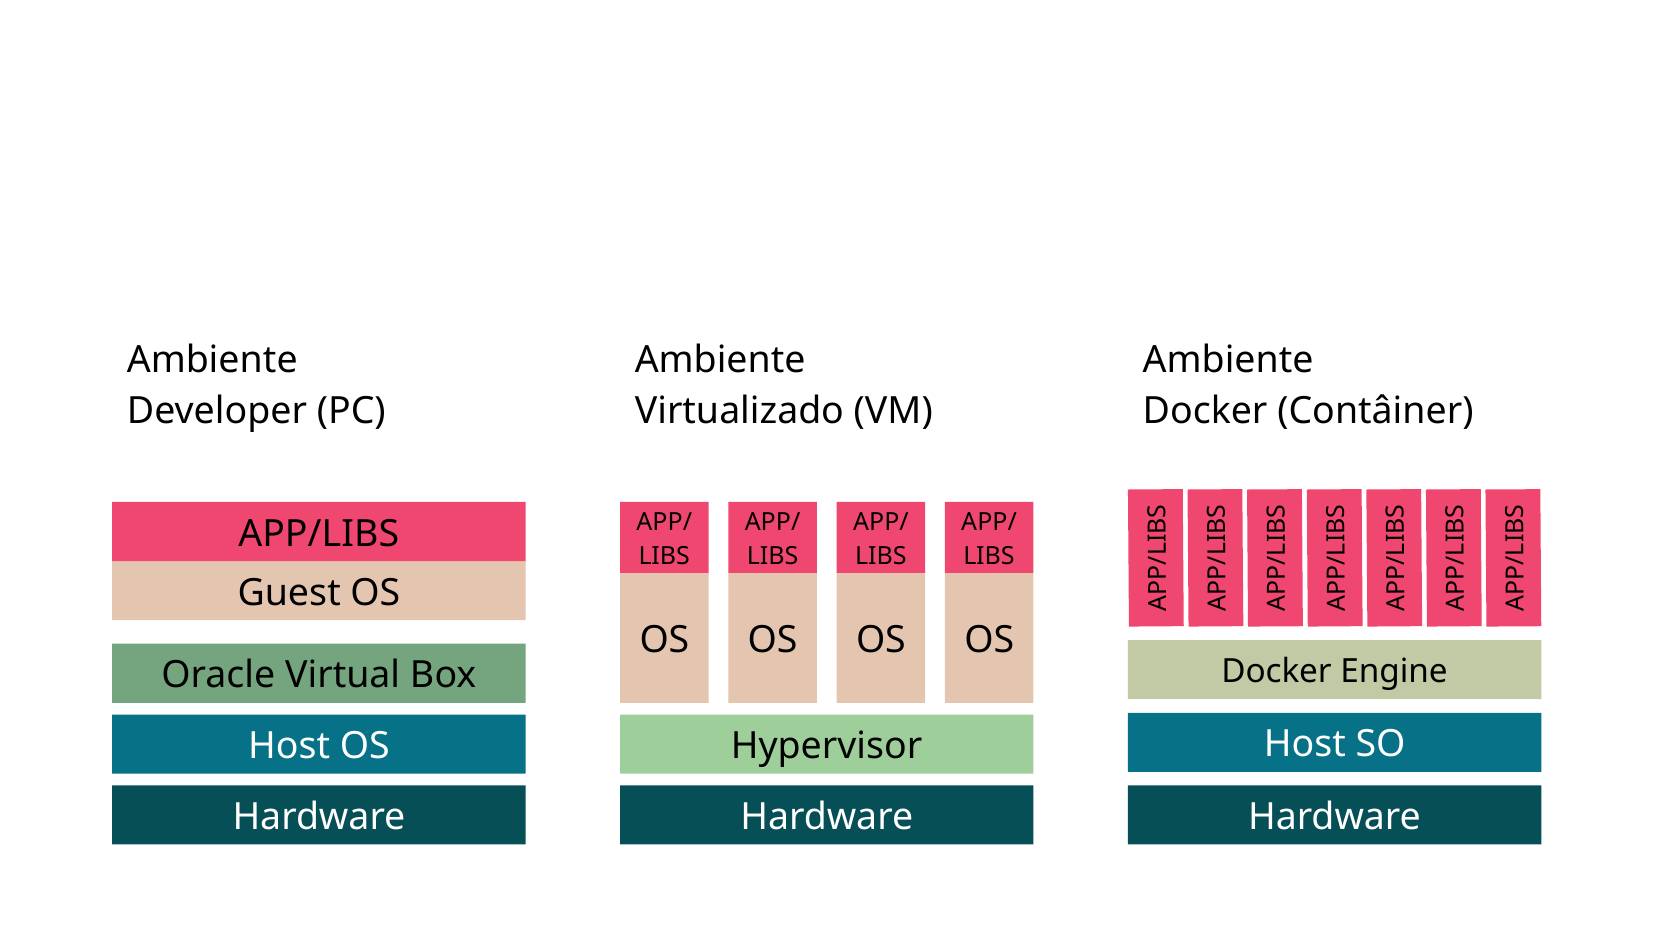

Ambiente
Developer (PC)
Ambiente
Virtualizado (VM)
Ambiente
Docker (Contâiner)
APP/LIBS
APP/LIBS
APP/LIBS
APP/LIBS
APP/LIBS
APP/LIBS
APP/LIBS
APP/LIBS
APP/LIBS
APP/LIBS
APP/LIBS
APP/LIBS
Guest OS
OS
OS
OS
OS
Docker Engine
Oracle Virtual Box
Host SO
Host OS
Hypervisor
Hardware
Hardware
Hardware